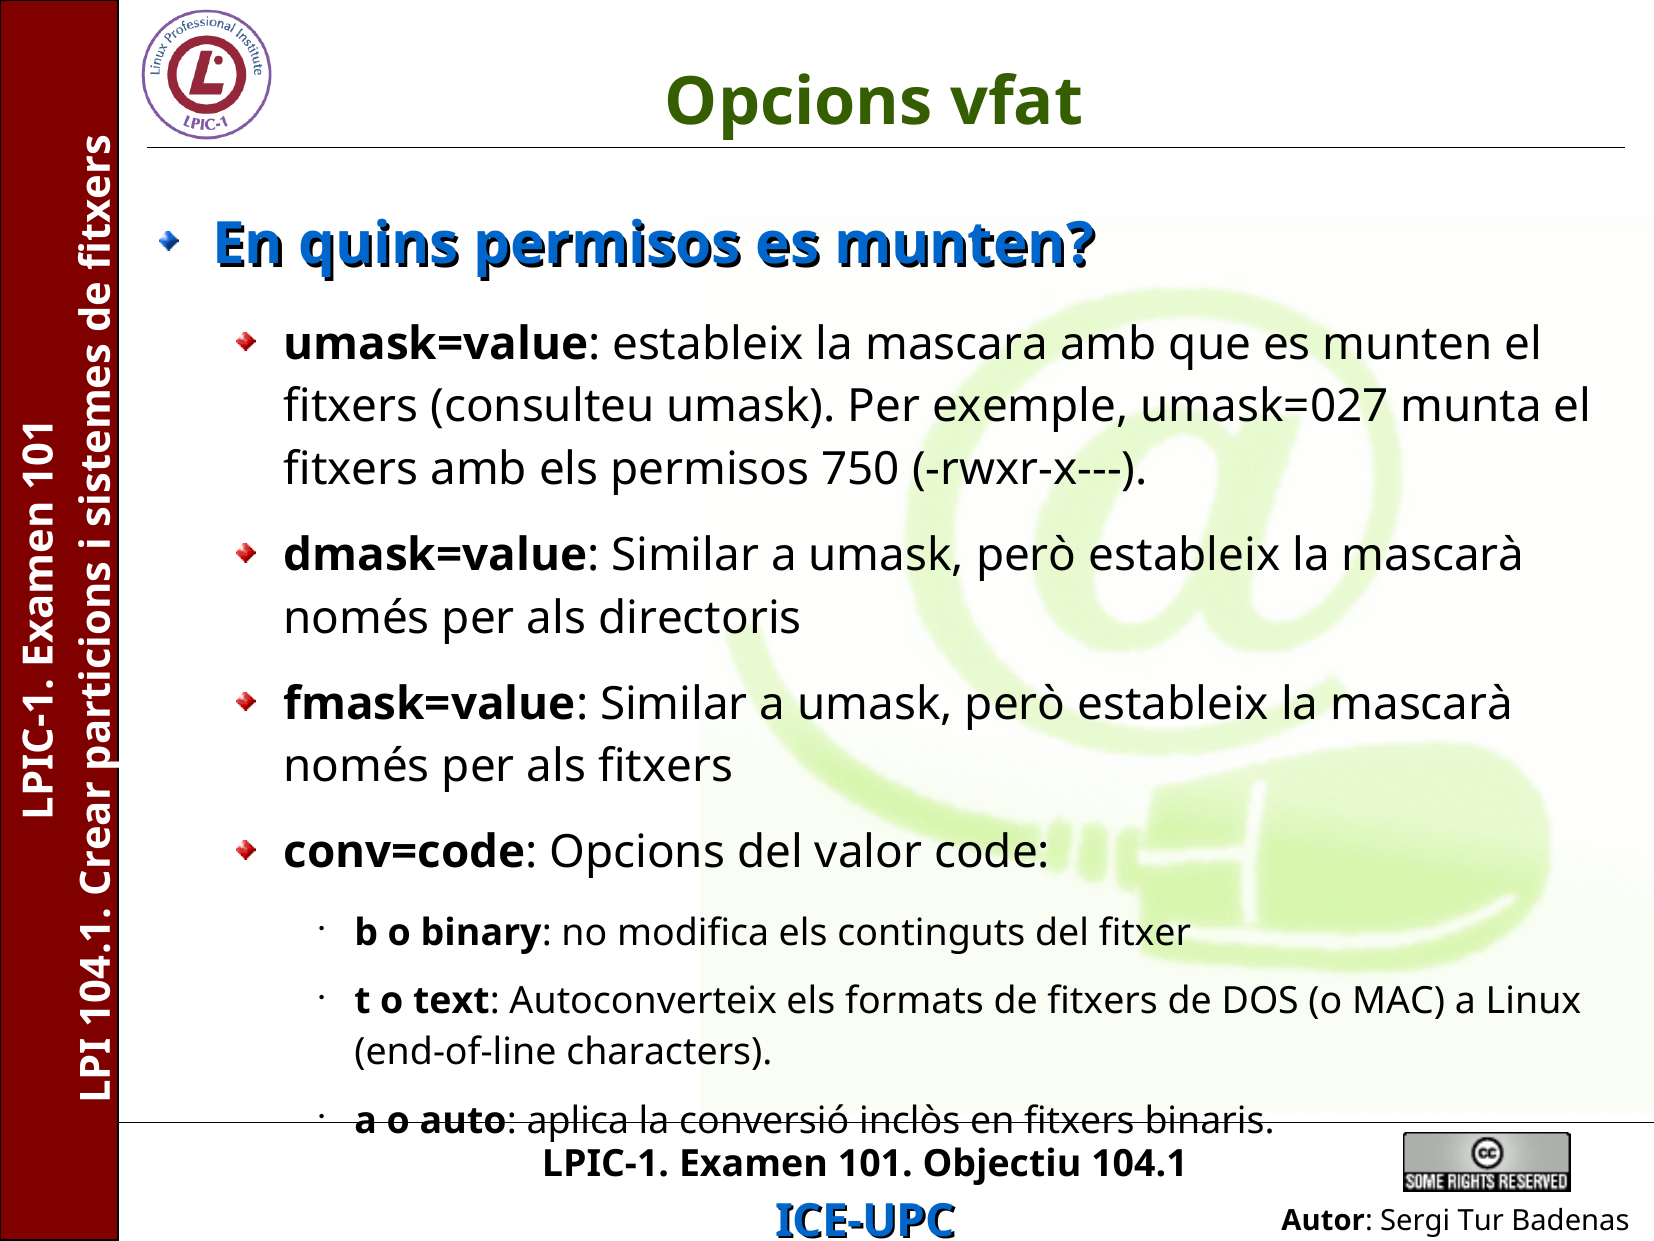

# Opcions vfat
En quins permisos es munten?
umask=value: estableix la mascara amb que es munten el fitxers (consulteu umask). Per exemple, umask=027 munta el fitxers amb els permisos 750 (-rwxr-x---).
dmask=value: Similar a umask, però estableix la mascarà només per als directoris
fmask=value: Similar a umask, però estableix la mascarà només per als fitxers
conv=code: Opcions del valor code:
b o binary: no modifica els continguts del fitxer
t o text: Autoconverteix els formats de fitxers de DOS (o MAC) a Linux (end-of-line characters).
a o auto: aplica la conversió inclòs en fitxers binaris.